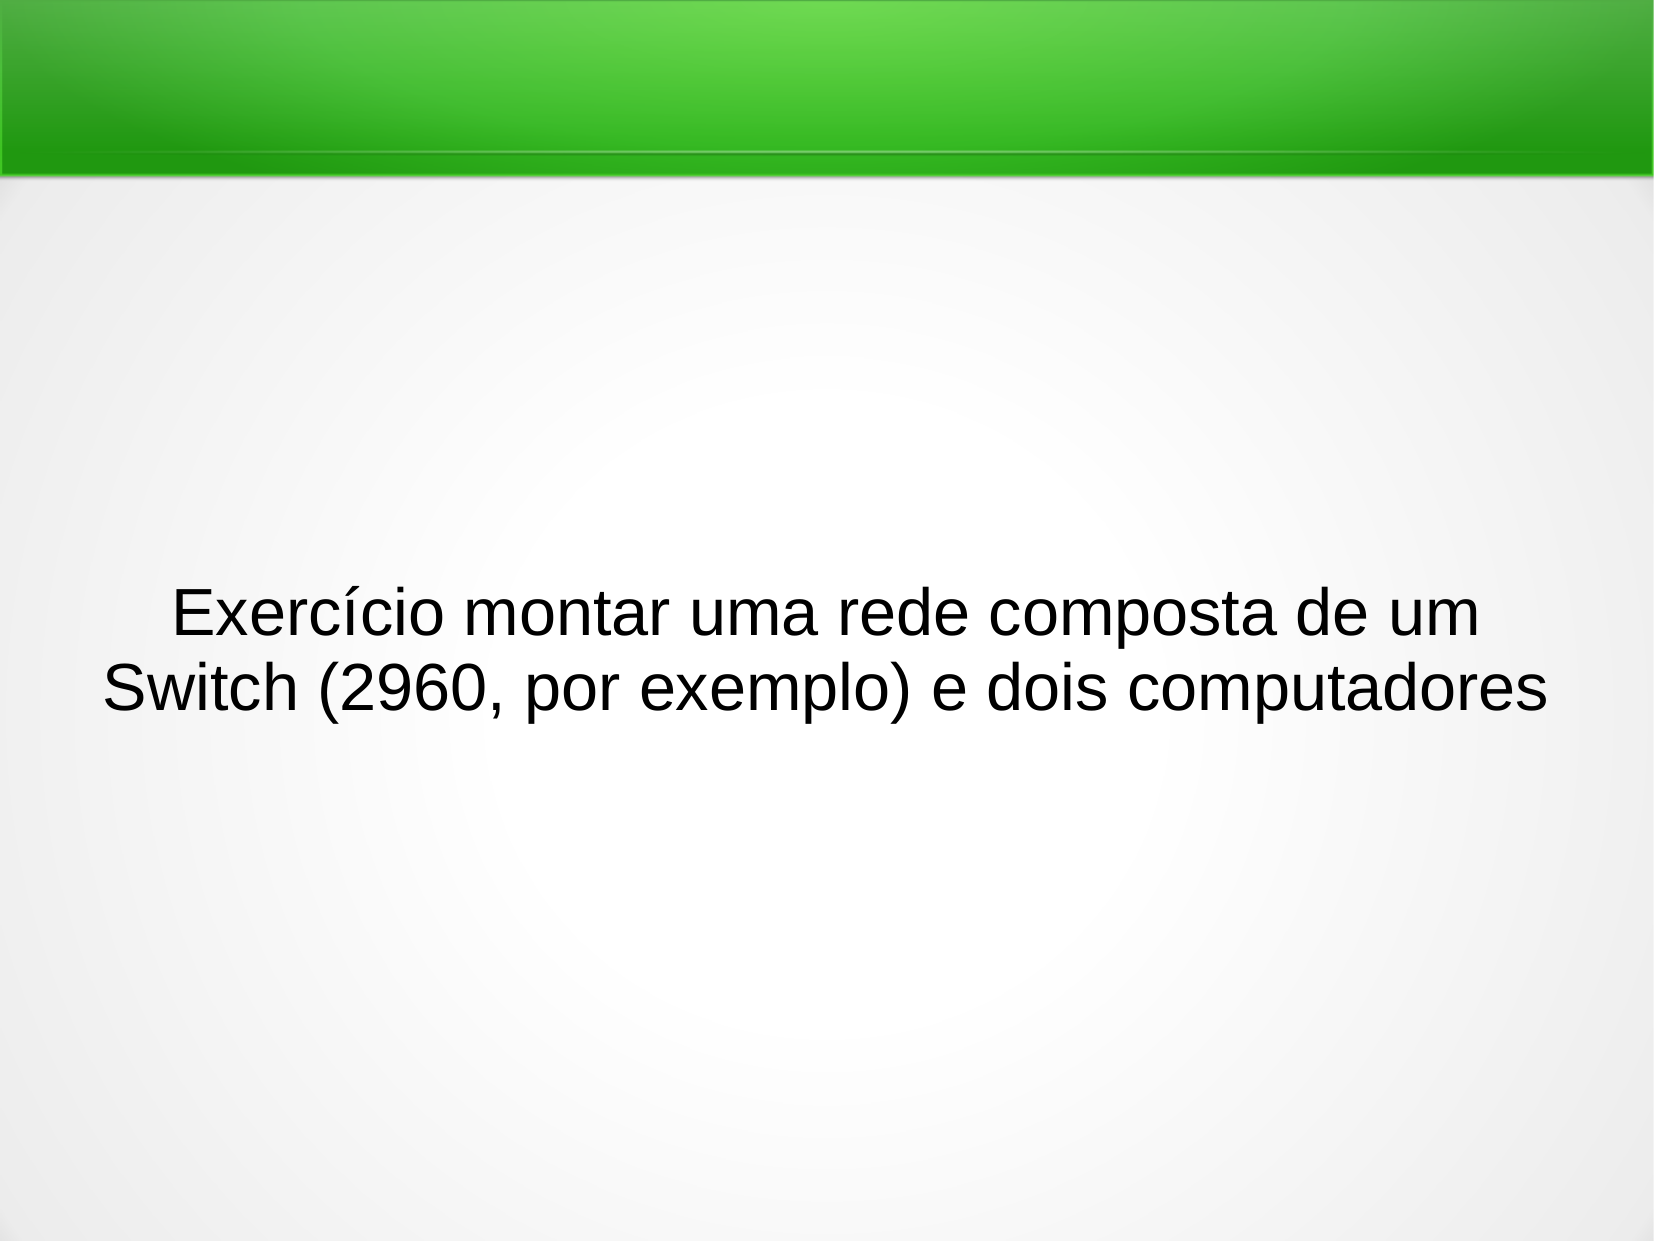

#
Exercício montar uma rede composta de um Switch (2960, por exemplo) e dois computadores